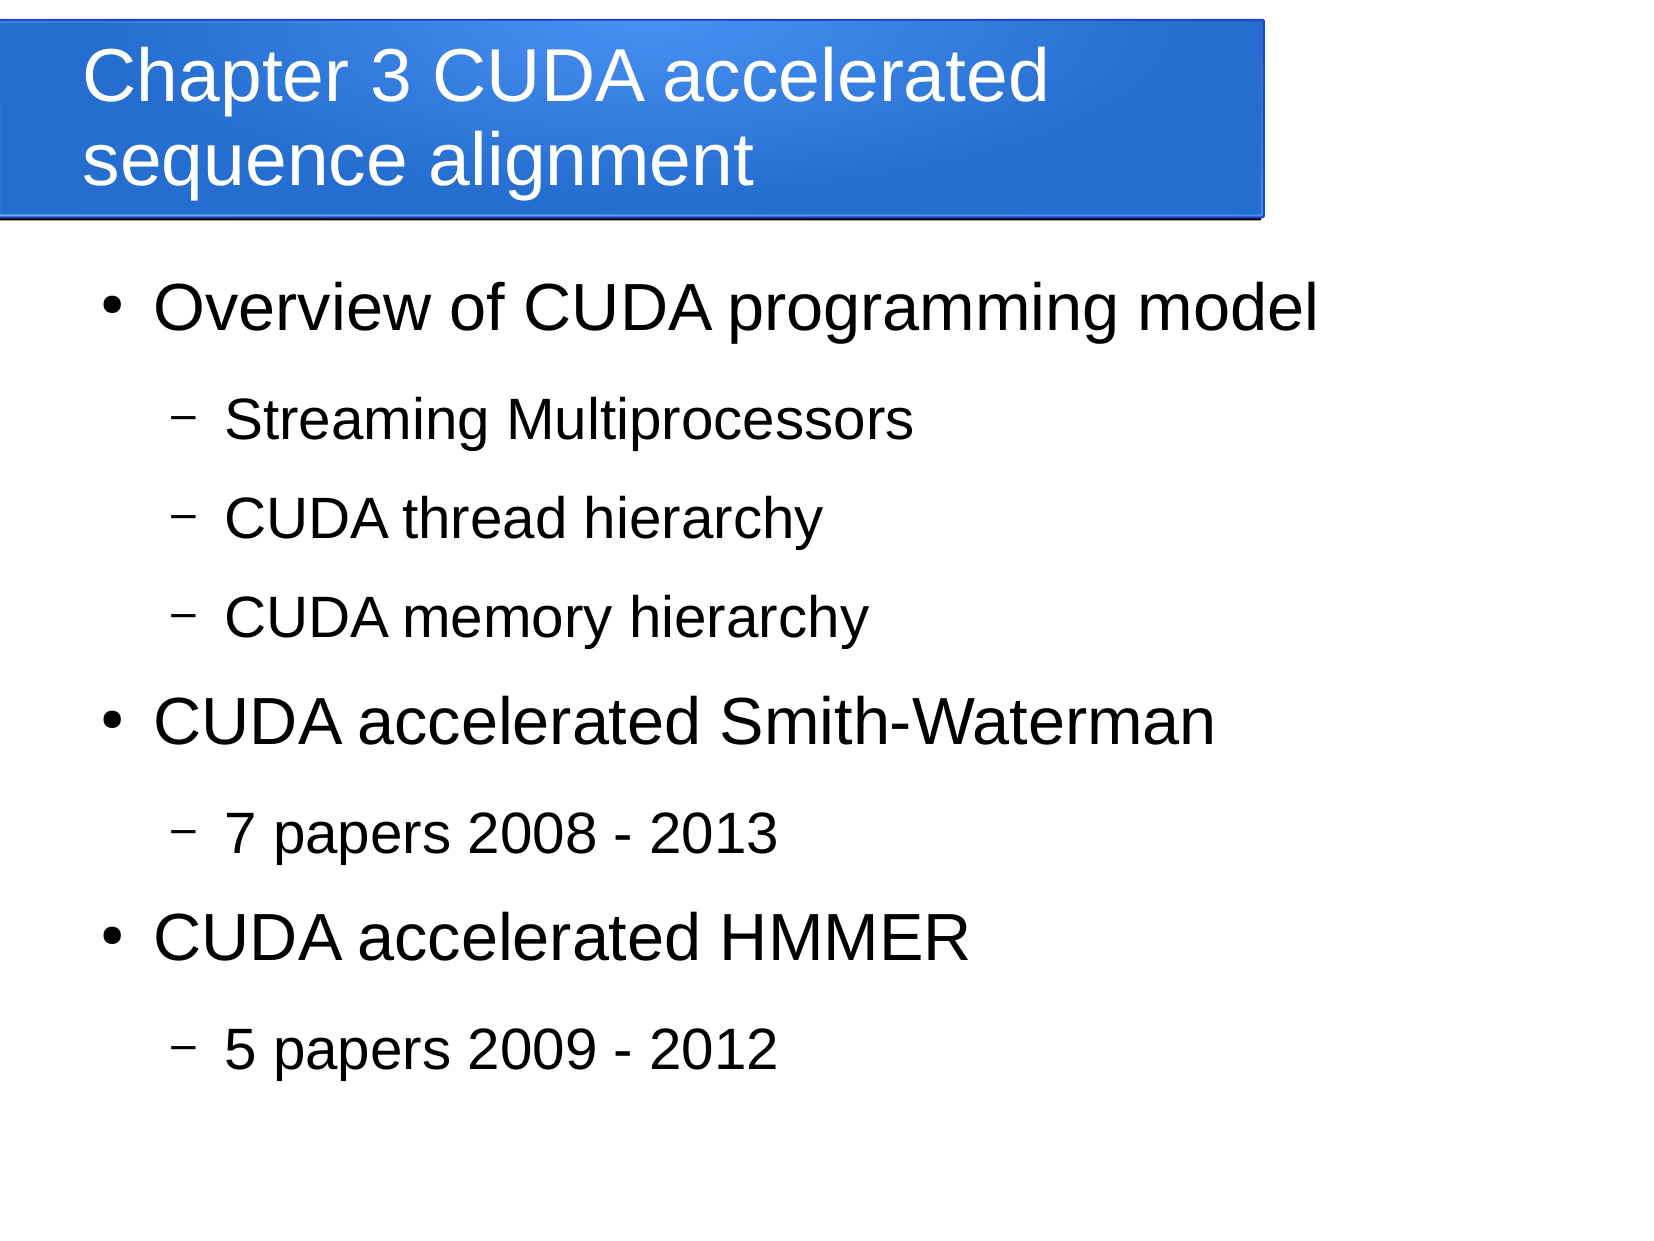

# Chapter 3 CUDA accelerated sequence alignment
Overview of CUDA programming model
Streaming Multiprocessors
CUDA thread hierarchy
CUDA memory hierarchy
CUDA accelerated Smith-Waterman
7 papers 2008 - 2013
CUDA accelerated HMMER
5 papers 2009 - 2012